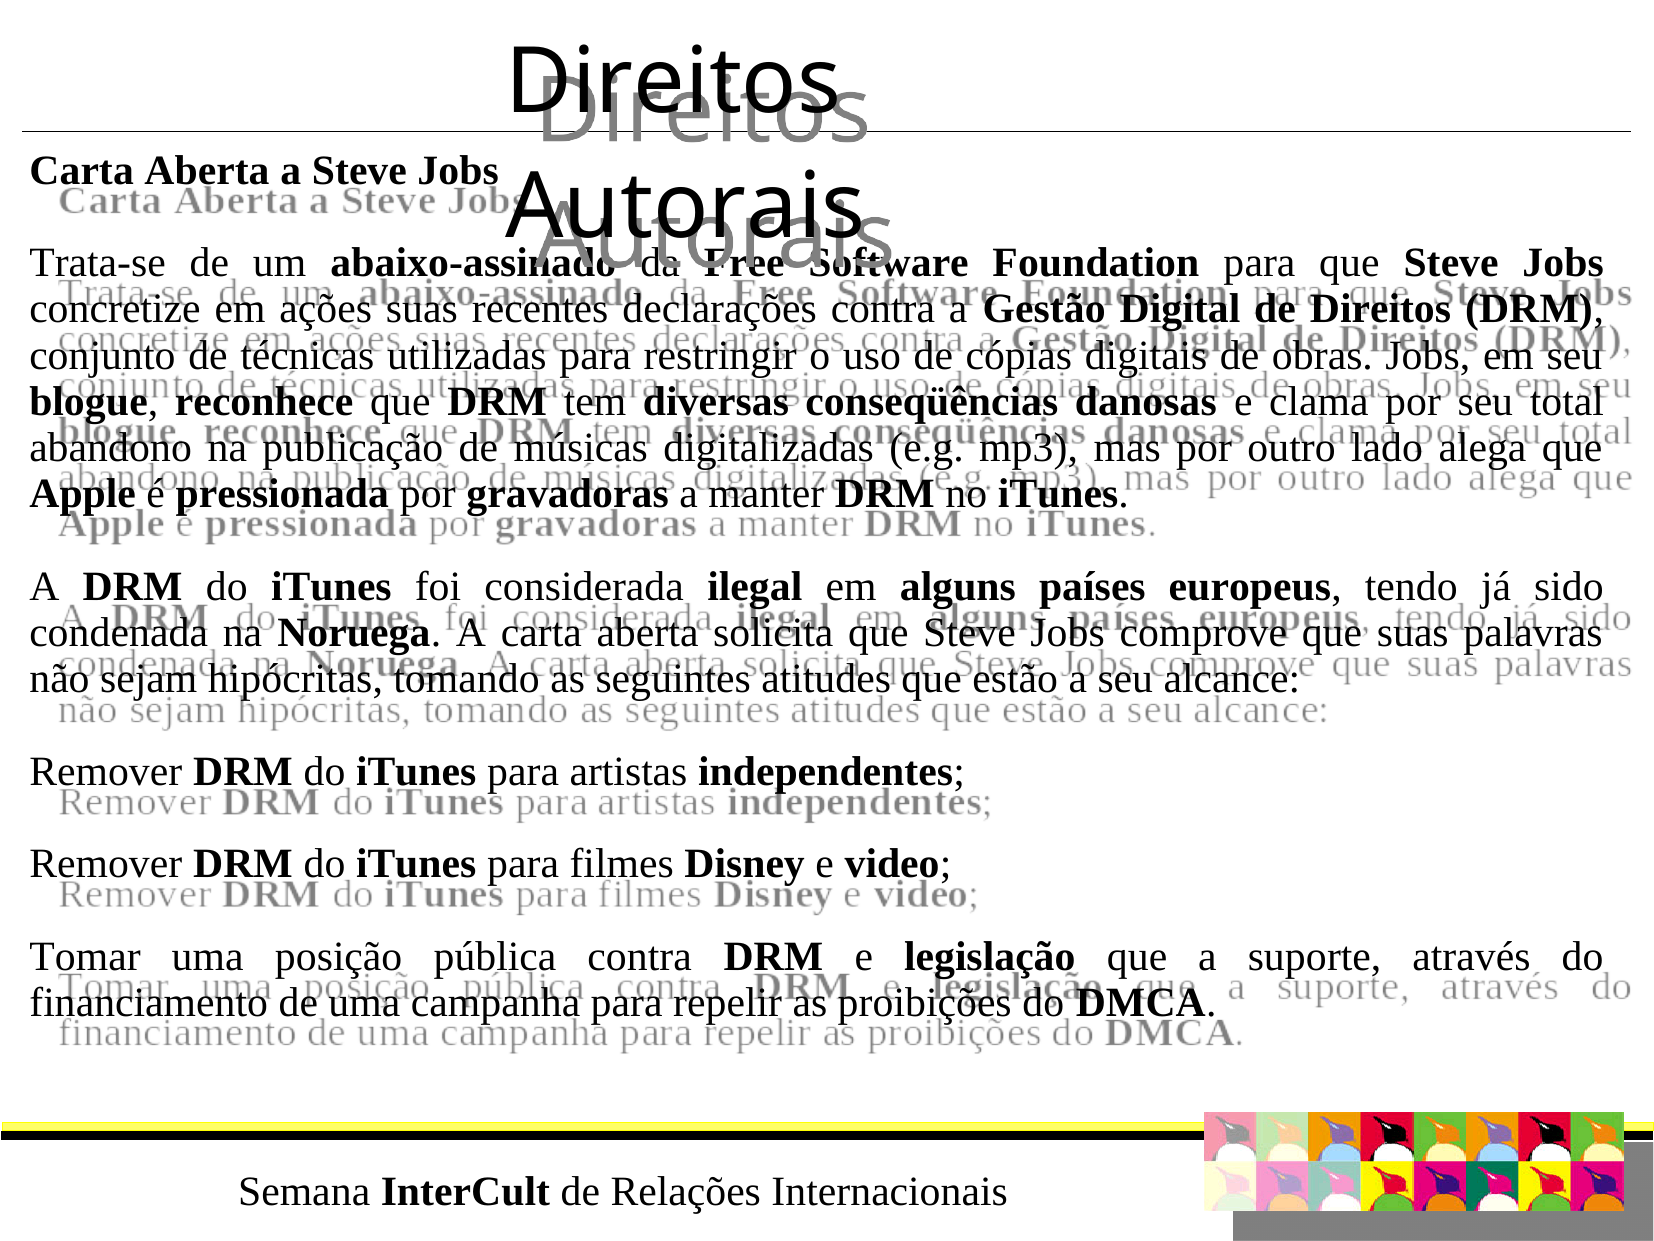

Direitos Autorais
Carta Aberta a Steve Jobs
Trata-se de um abaixo-assinado da Free Software Foundation para que Steve Jobs concretize em ações suas recentes declarações contra a Gestão Digital de Direitos (DRM), conjunto de técnicas utilizadas para restringir o uso de cópias digitais de obras. Jobs, em seu blogue, reconhece que DRM tem diversas conseqüências danosas e clama por seu total abandono na publicação de músicas digitalizadas (e.g. mp3), mas por outro lado alega que Apple é pressionada por gravadoras a manter DRM no iTunes.
A DRM do iTunes foi considerada ilegal em alguns países europeus, tendo já sido condenada na Noruega. A carta aberta solicita que Steve Jobs comprove que suas palavras não sejam hipócritas, tomando as seguintes atitudes que estão a seu alcance:
Remover DRM do iTunes para artistas independentes;
Remover DRM do iTunes para filmes Disney e video;
Tomar uma posição pública contra DRM e legislação que a suporte, através do financiamento de uma campanha para repelir as proibições do DMCA.
Semana InterCult de Relações Internacionais